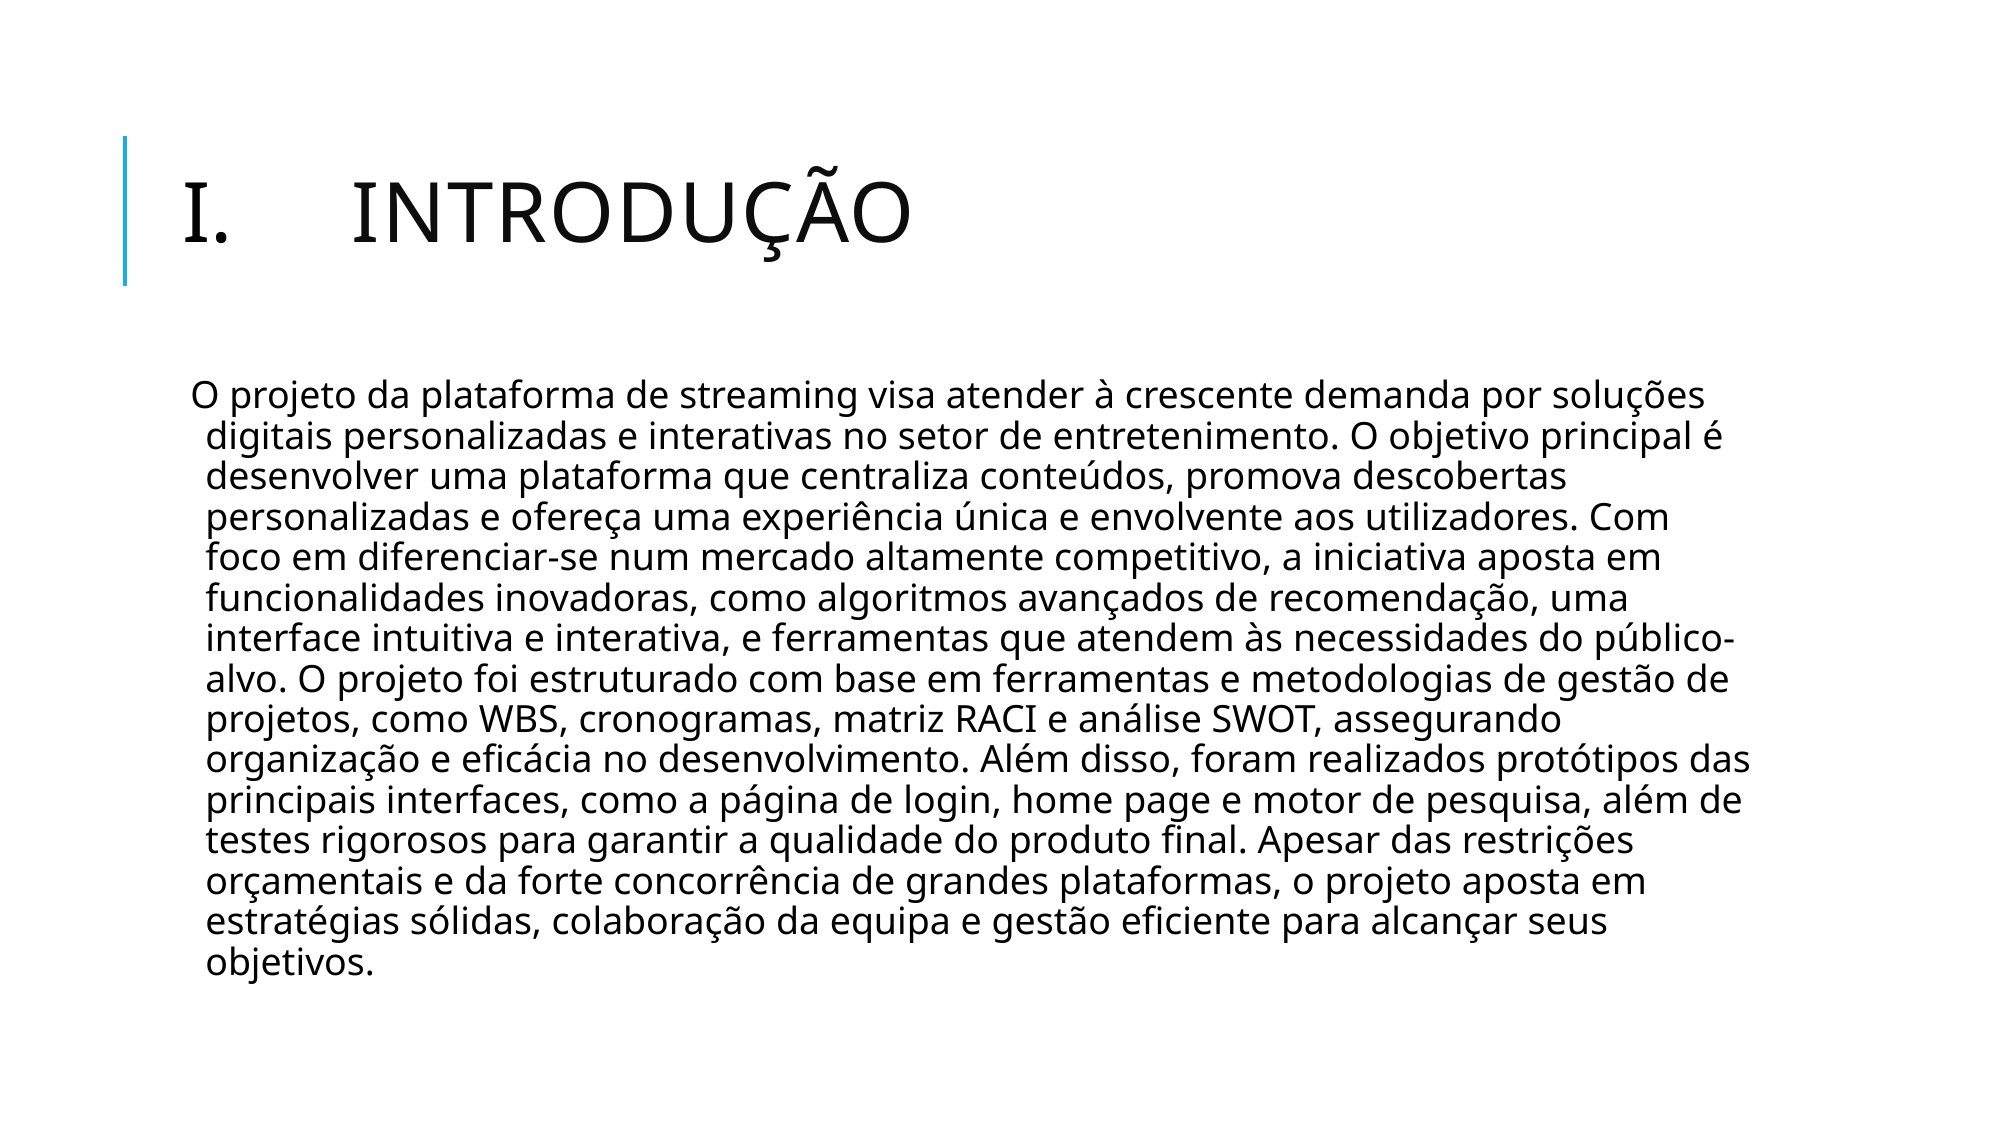

# Introdução
O projeto da plataforma de streaming visa atender à crescente demanda por soluções digitais personalizadas e interativas no setor de entretenimento. O objetivo principal é desenvolver uma plataforma que centraliza conteúdos, promova descobertas personalizadas e ofereça uma experiência única e envolvente aos utilizadores. Com foco em diferenciar-se num mercado altamente competitivo, a iniciativa aposta em funcionalidades inovadoras, como algoritmos avançados de recomendação, uma interface intuitiva e interativa, e ferramentas que atendem às necessidades do público-alvo. O projeto foi estruturado com base em ferramentas e metodologias de gestão de projetos, como WBS, cronogramas, matriz RACI e análise SWOT, assegurando organização e eficácia no desenvolvimento. Além disso, foram realizados protótipos das principais interfaces, como a página de login, home page e motor de pesquisa, além de testes rigorosos para garantir a qualidade do produto final. Apesar das restrições orçamentais e da forte concorrência de grandes plataformas, o projeto aposta em estratégias sólidas, colaboração da equipa e gestão eficiente para alcançar seus objetivos.